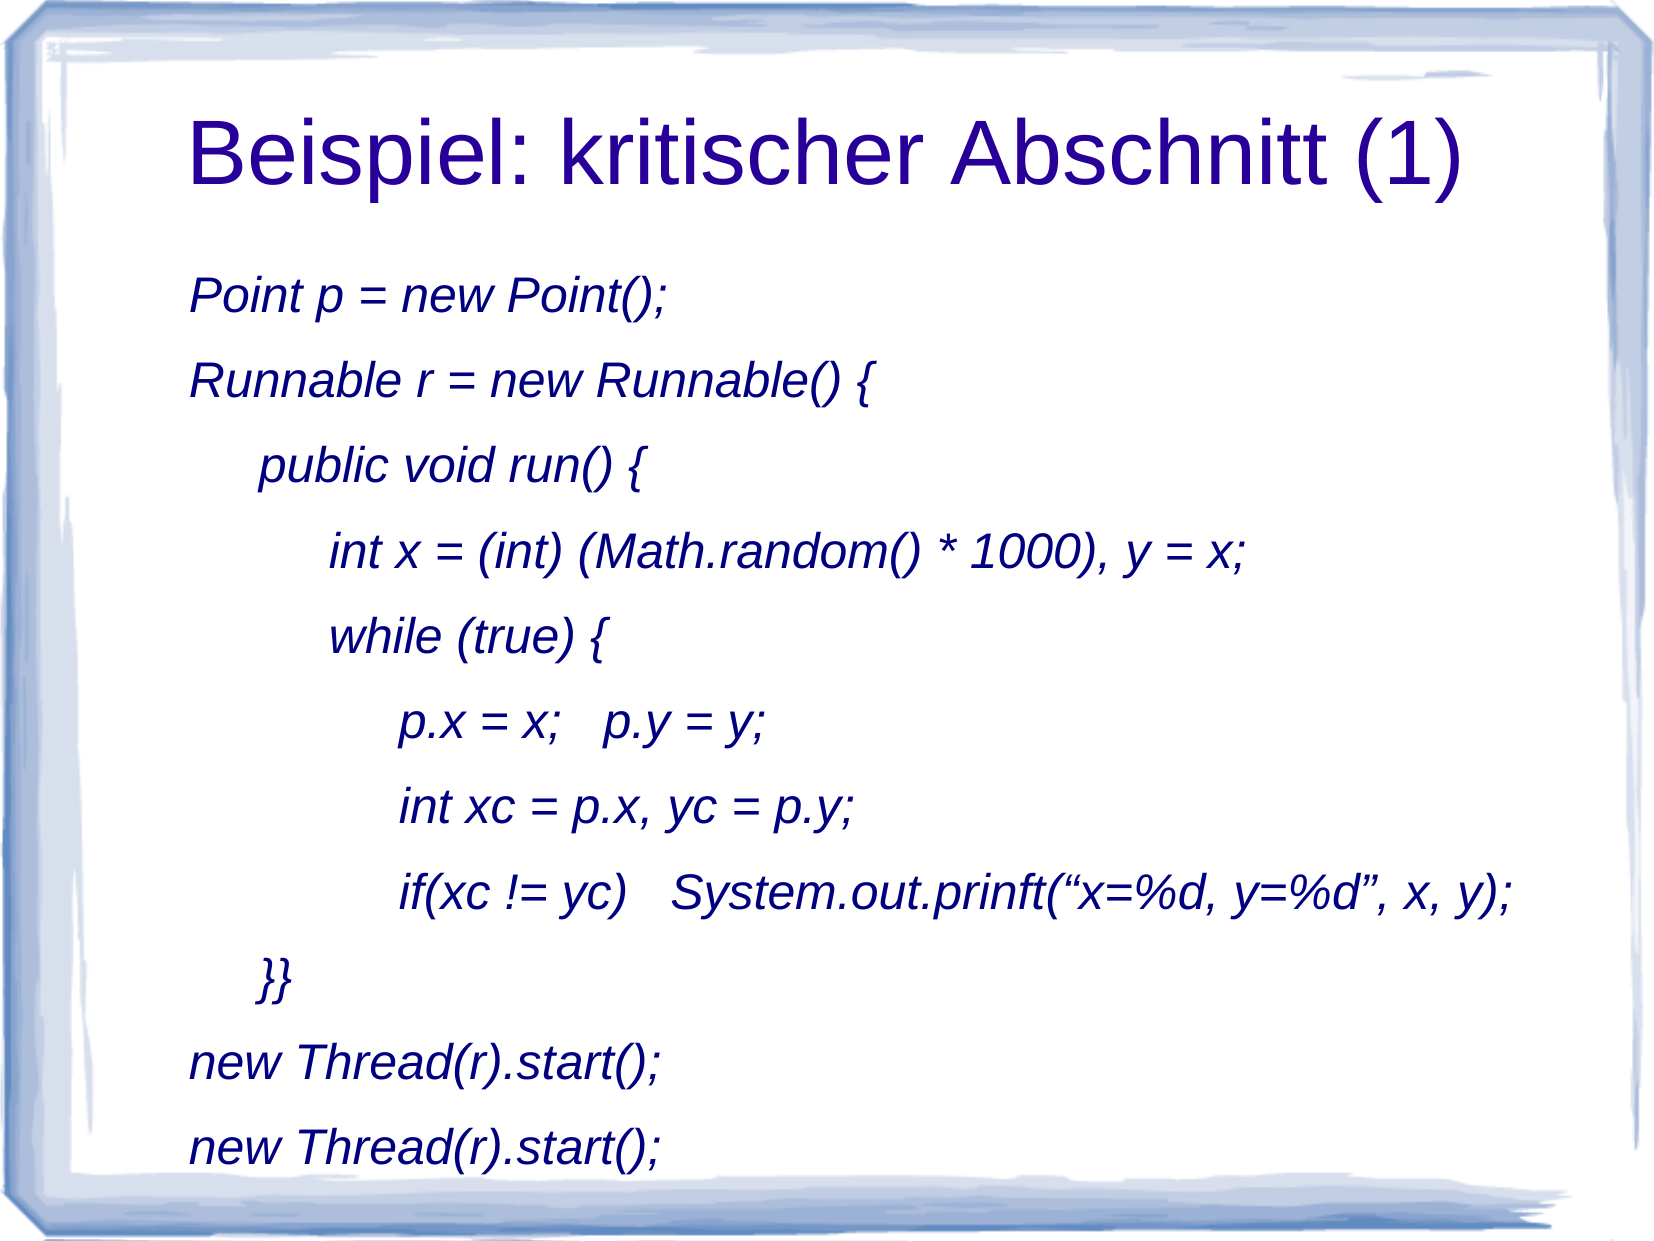

# Beispiel: kritischer Abschnitt (1)
Point p = new Point();
Runnable r = new Runnable() {
 public void run() {
 int x = (int) (Math.random() * 1000), y = x;
 while (true) {
 p.x = x; p.y = y;
 int xc = p.x, yc = p.y;
 if(xc != yc) System.out.prinft(“x=%d, y=%d”, x, y);
 }}
new Thread(r).start();
new Thread(r).start();